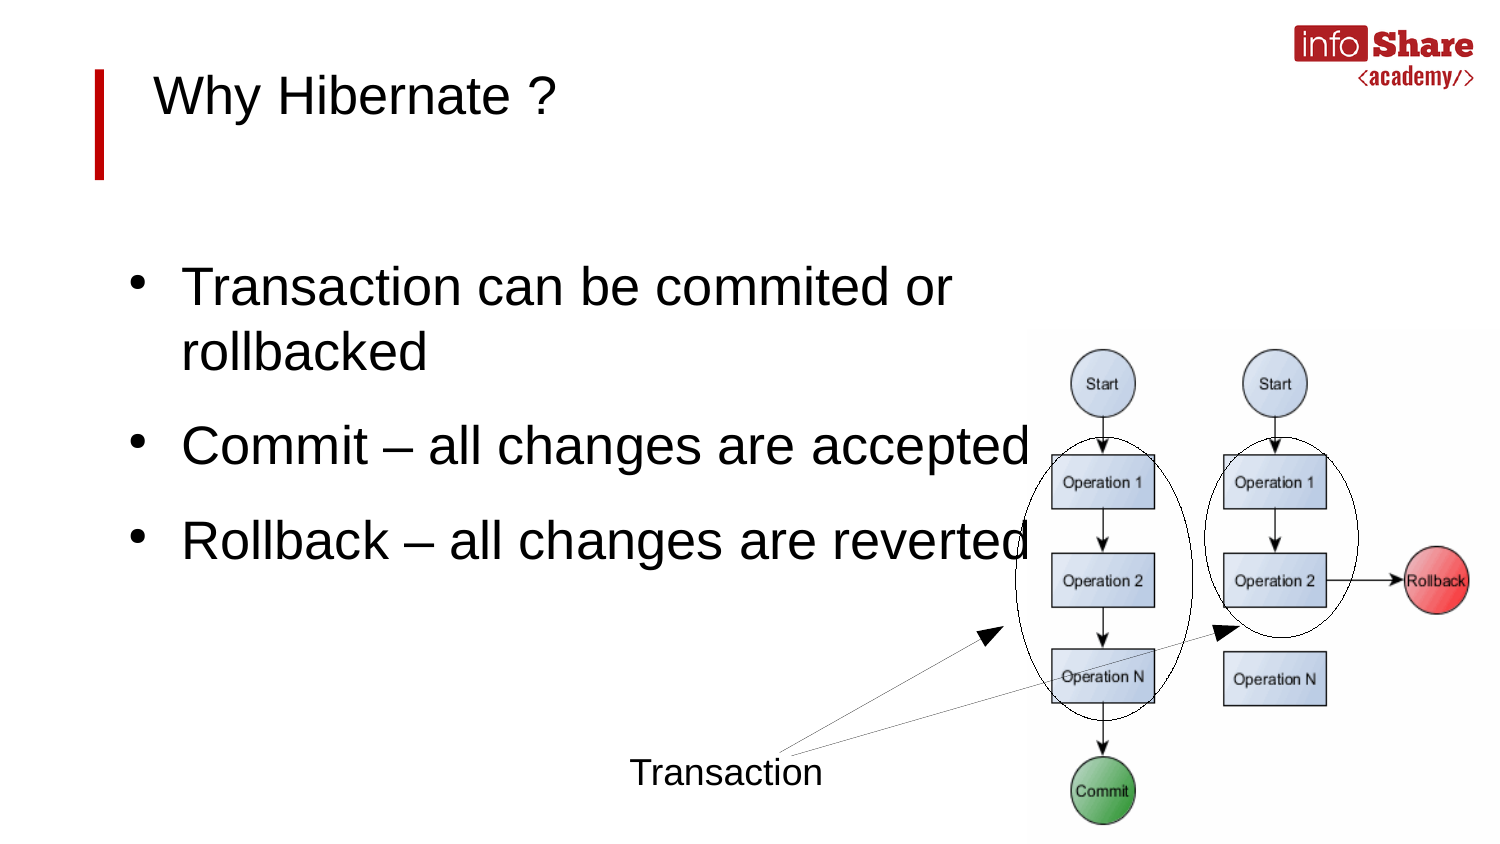

# Why Hibernate ?
Transaction can be commited or rollbacked
Commit – all changes are accepted
Rollback – all changes are reverted
Transaction